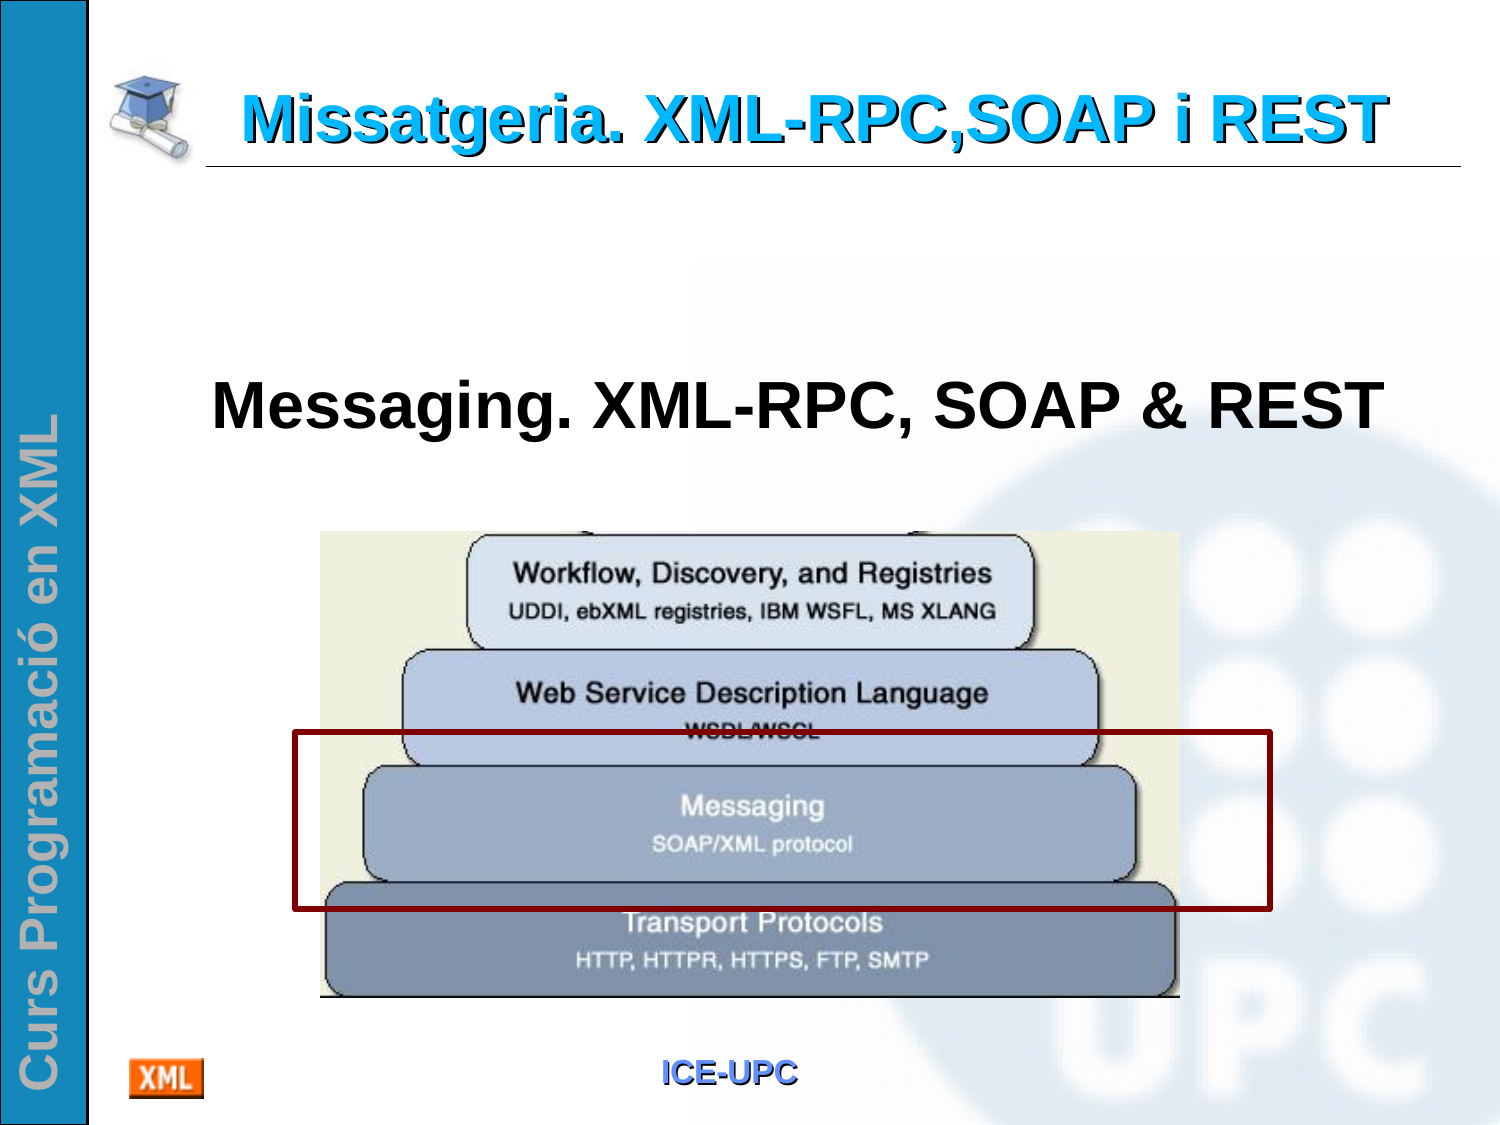

# Missatgeria. XML-RPC,SOAP i REST
Messaging. XML-RPC, SOAP & REST